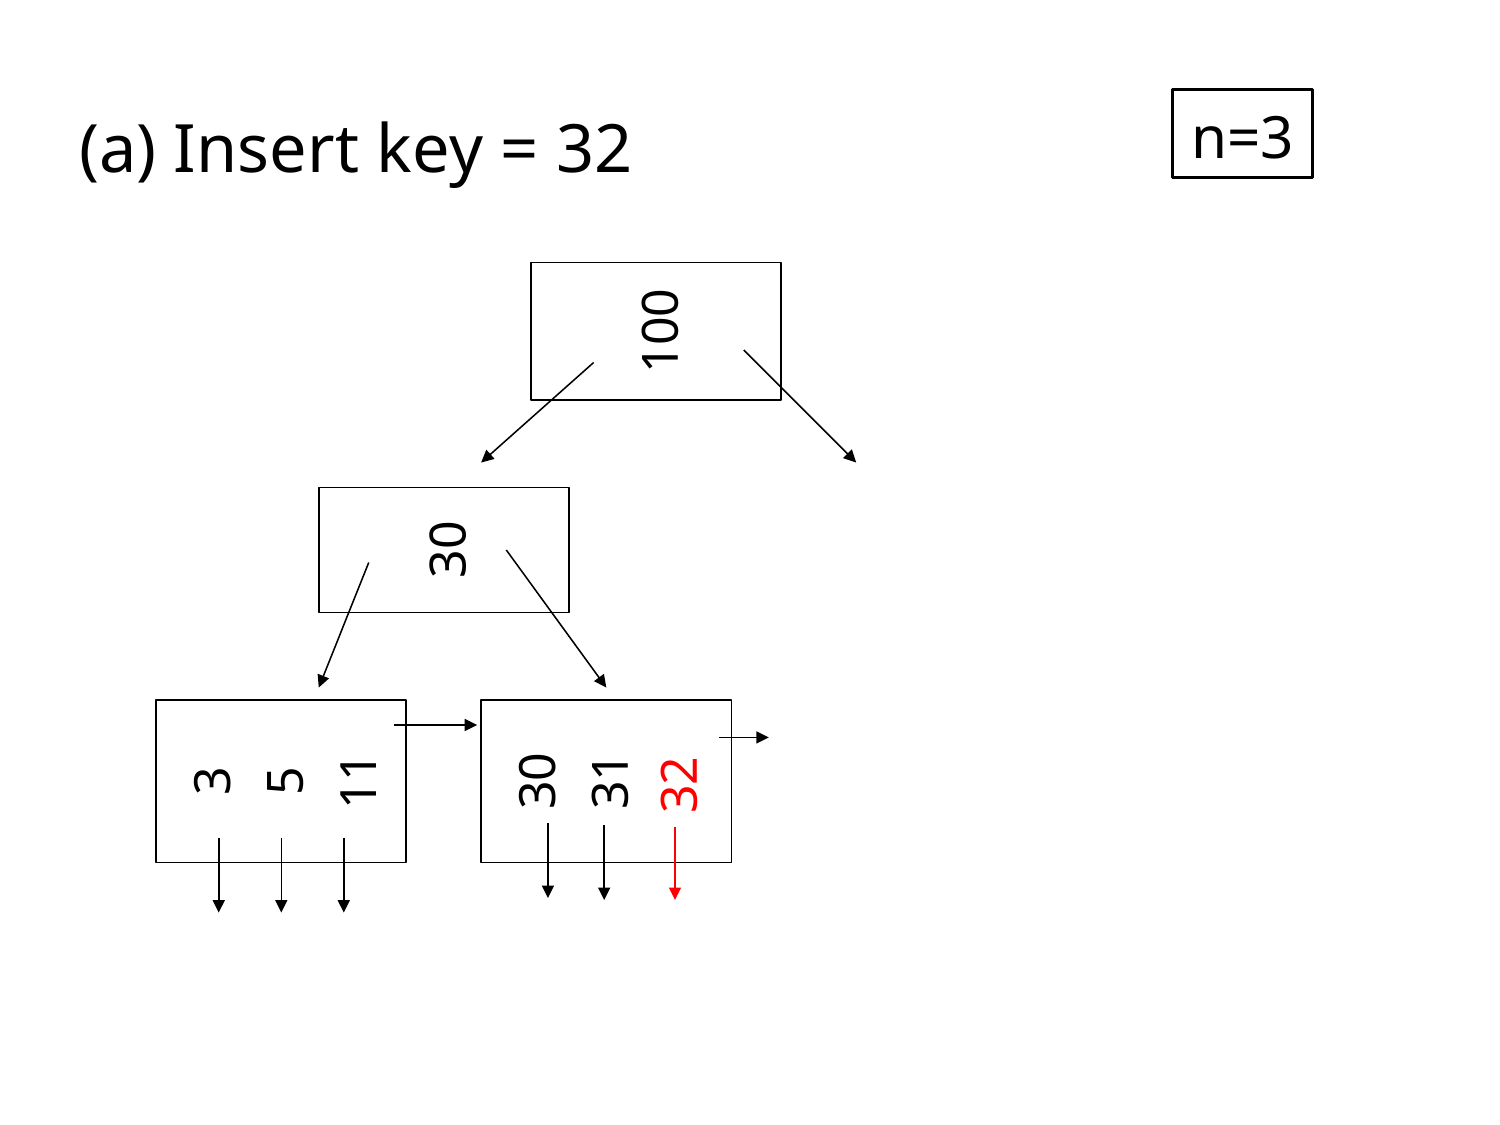

# (a) Insert key = 32
n=3
100
30
3
5
11
30
31
32